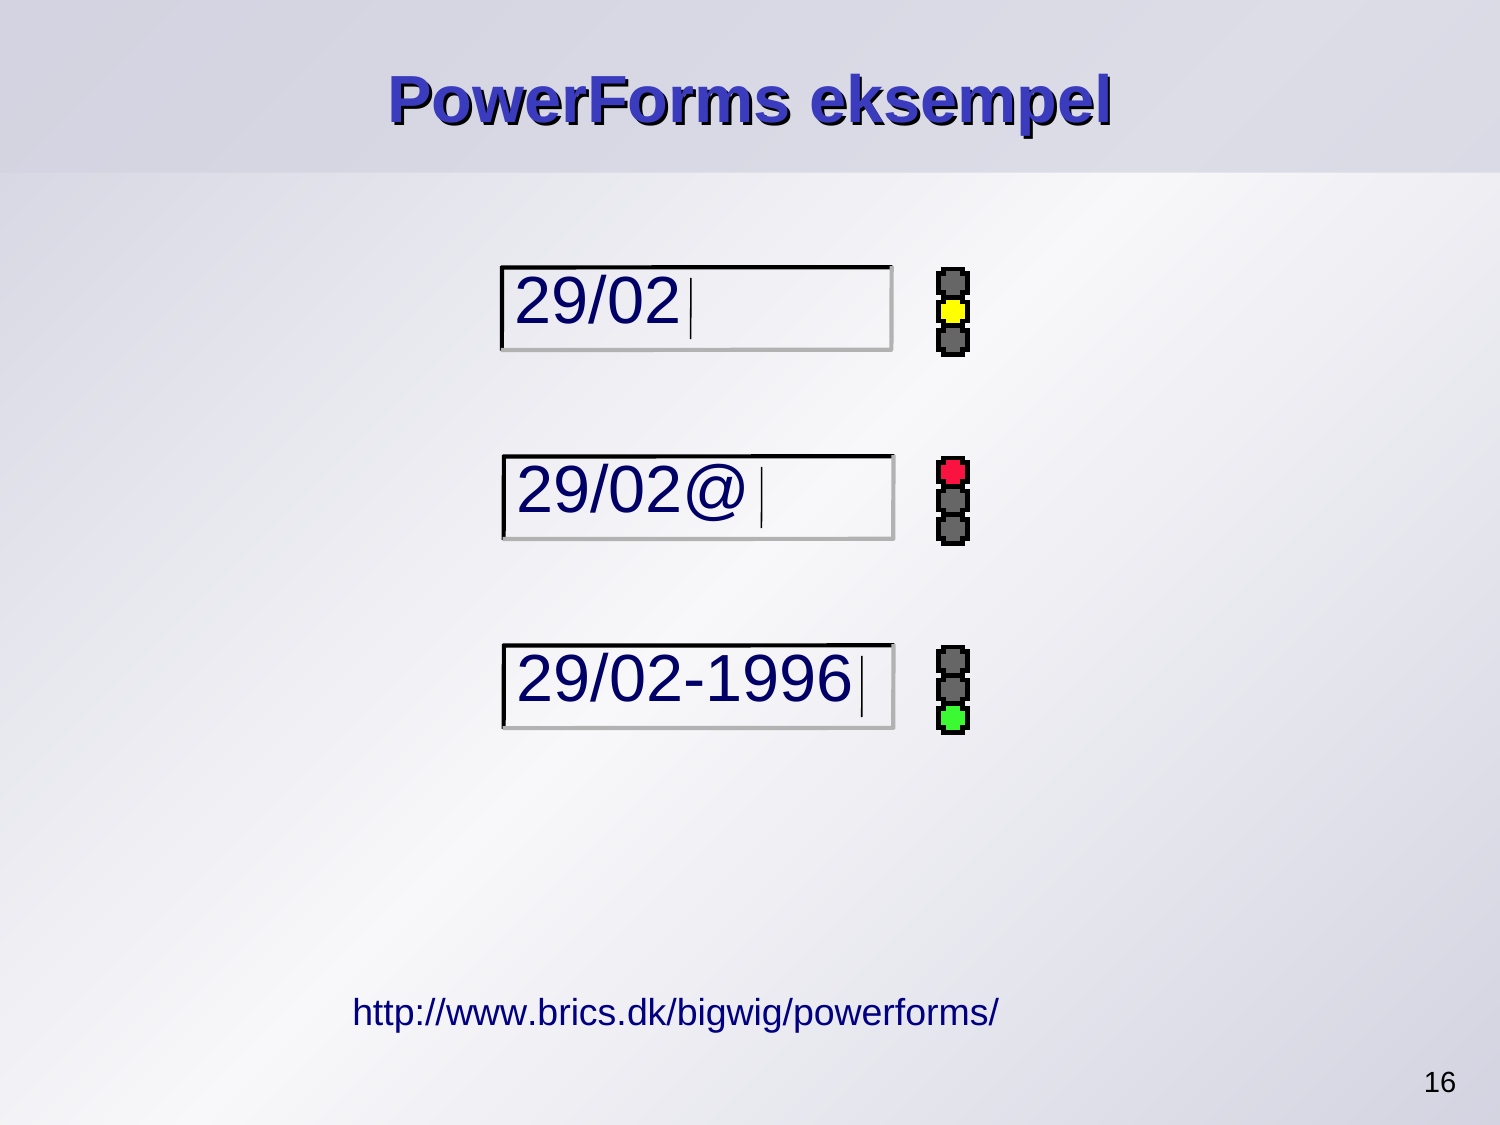

# PowerForms eksempel
29/02
29/02@
29/02-1996
http://www.brics.dk/bigwig/powerforms/
16